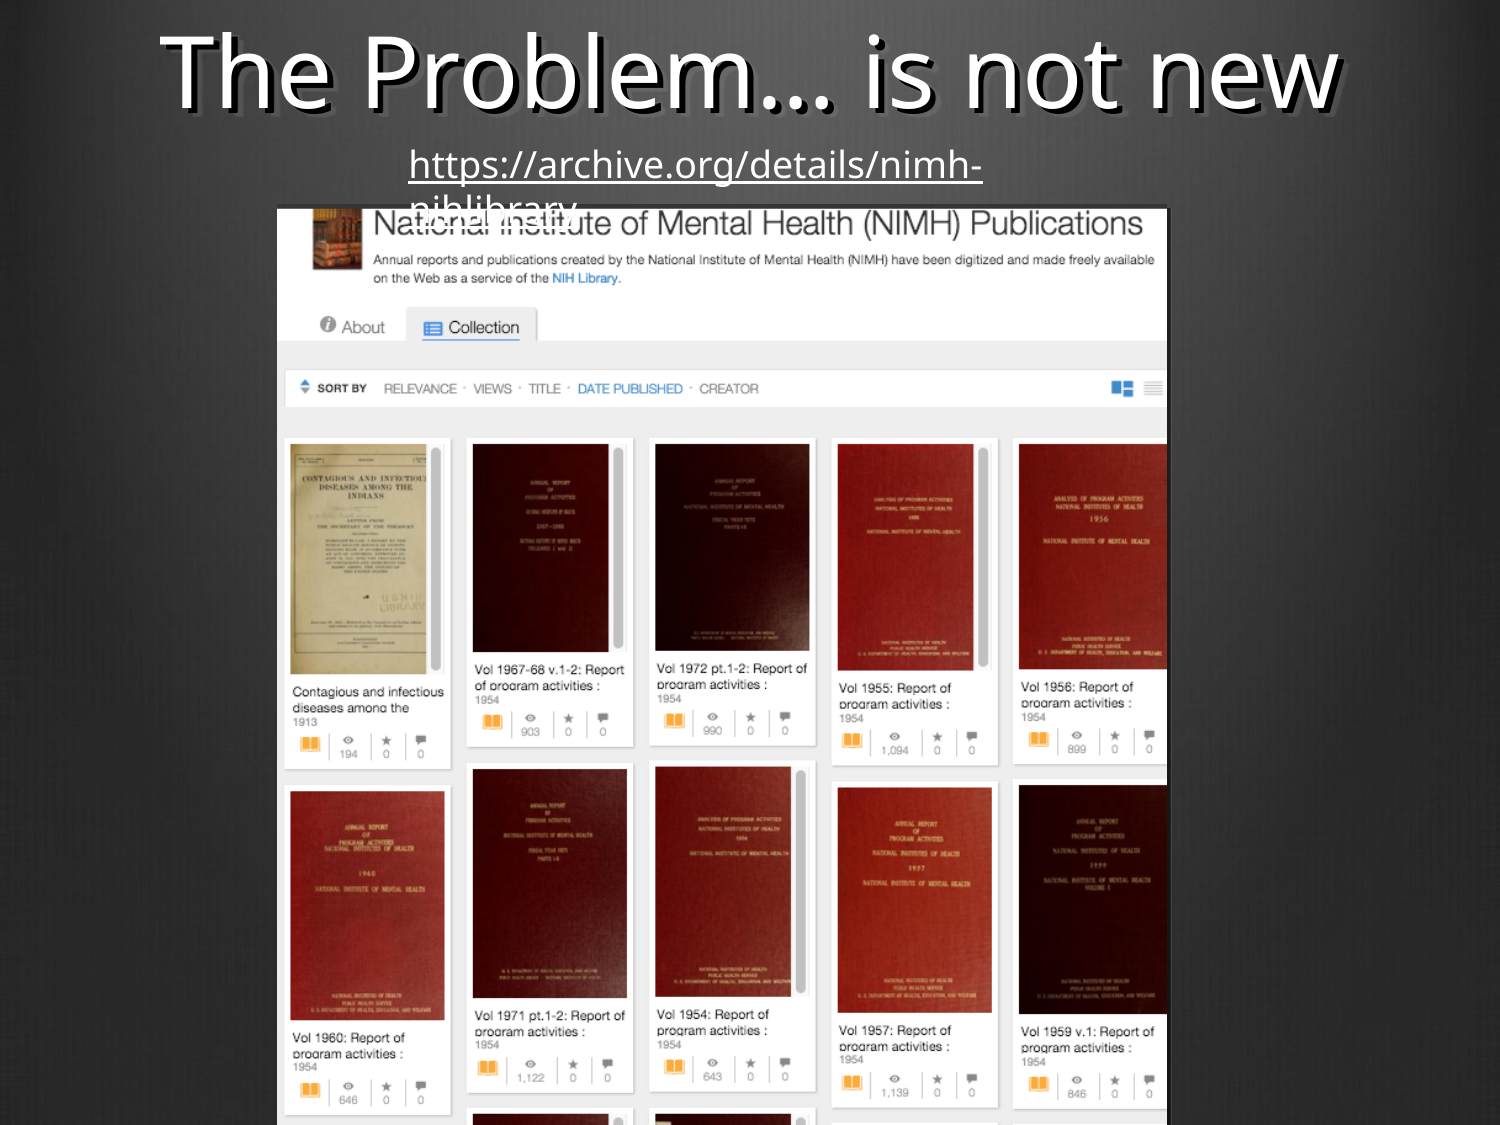

# The Problem… is not new
https://archive.org/details/nimh-nihlibrary